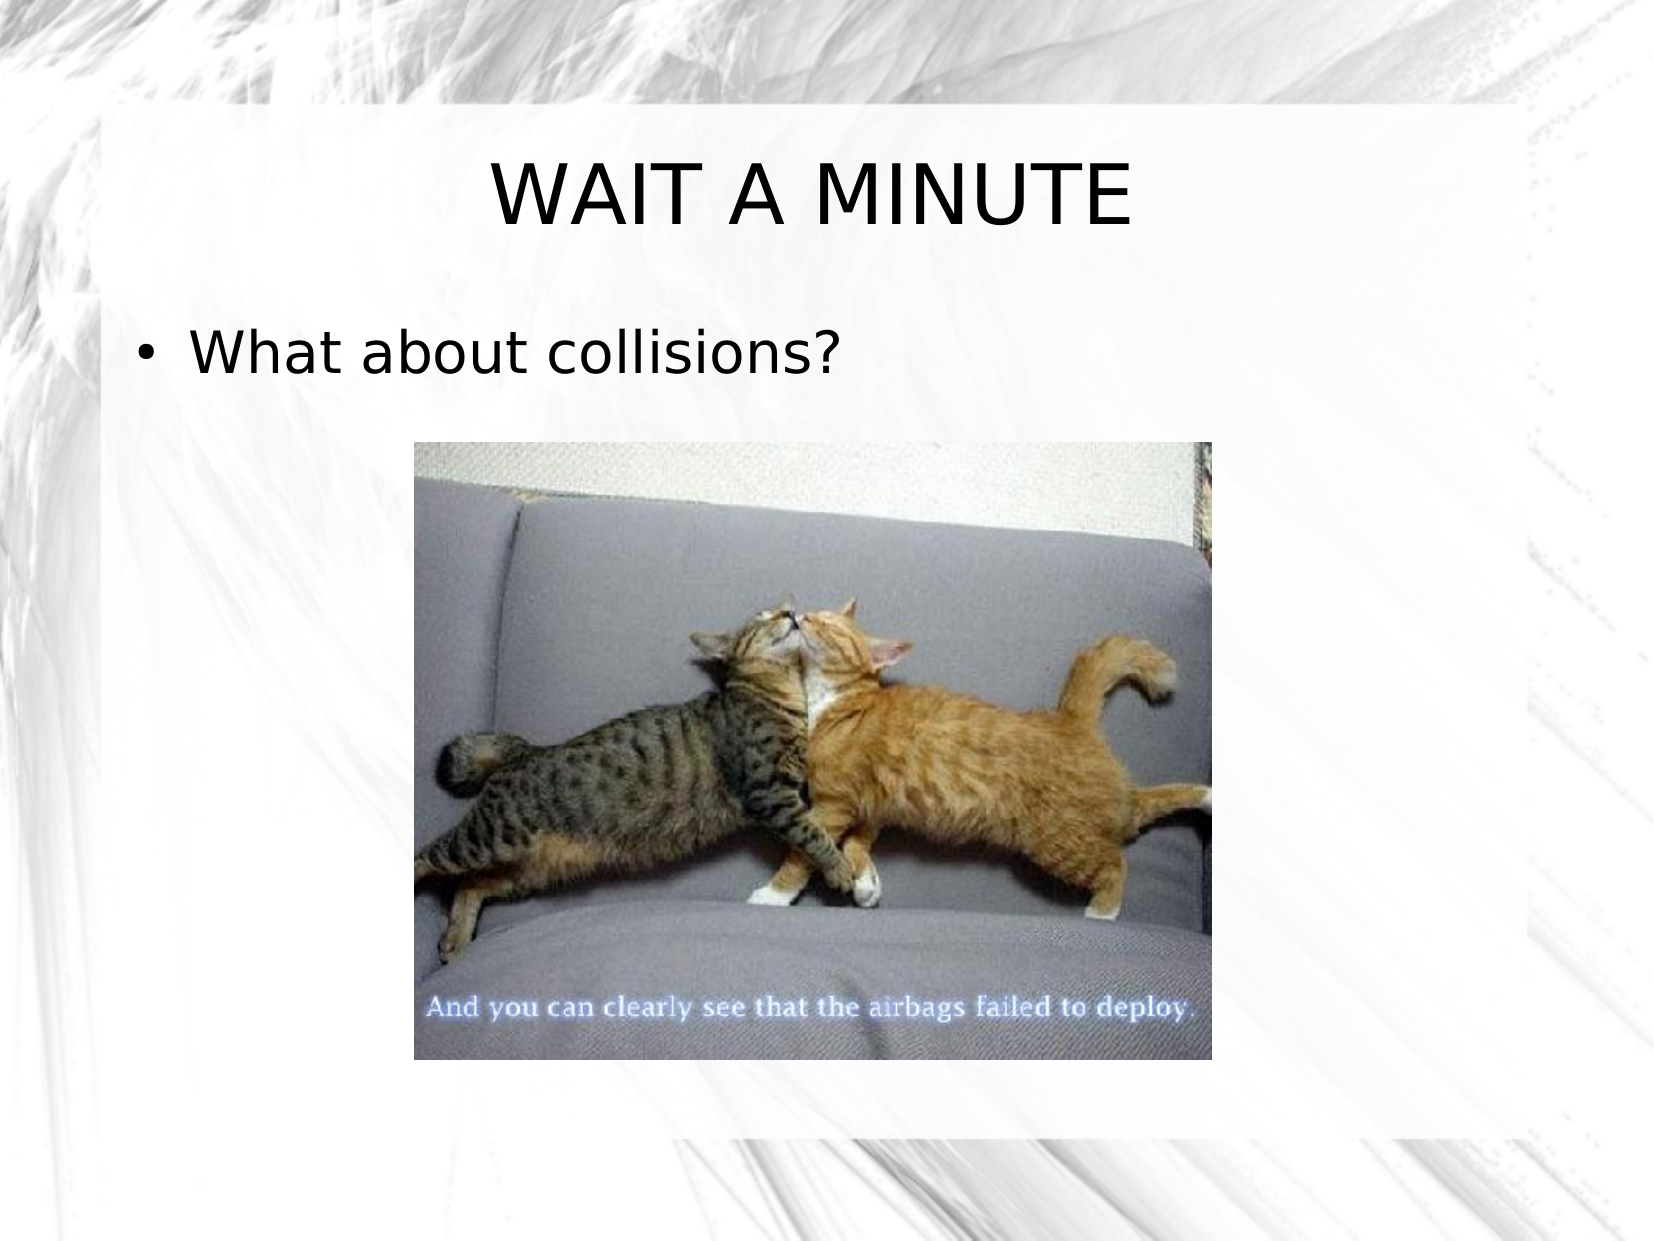

# WAIT A MINUTE
What about collisions?